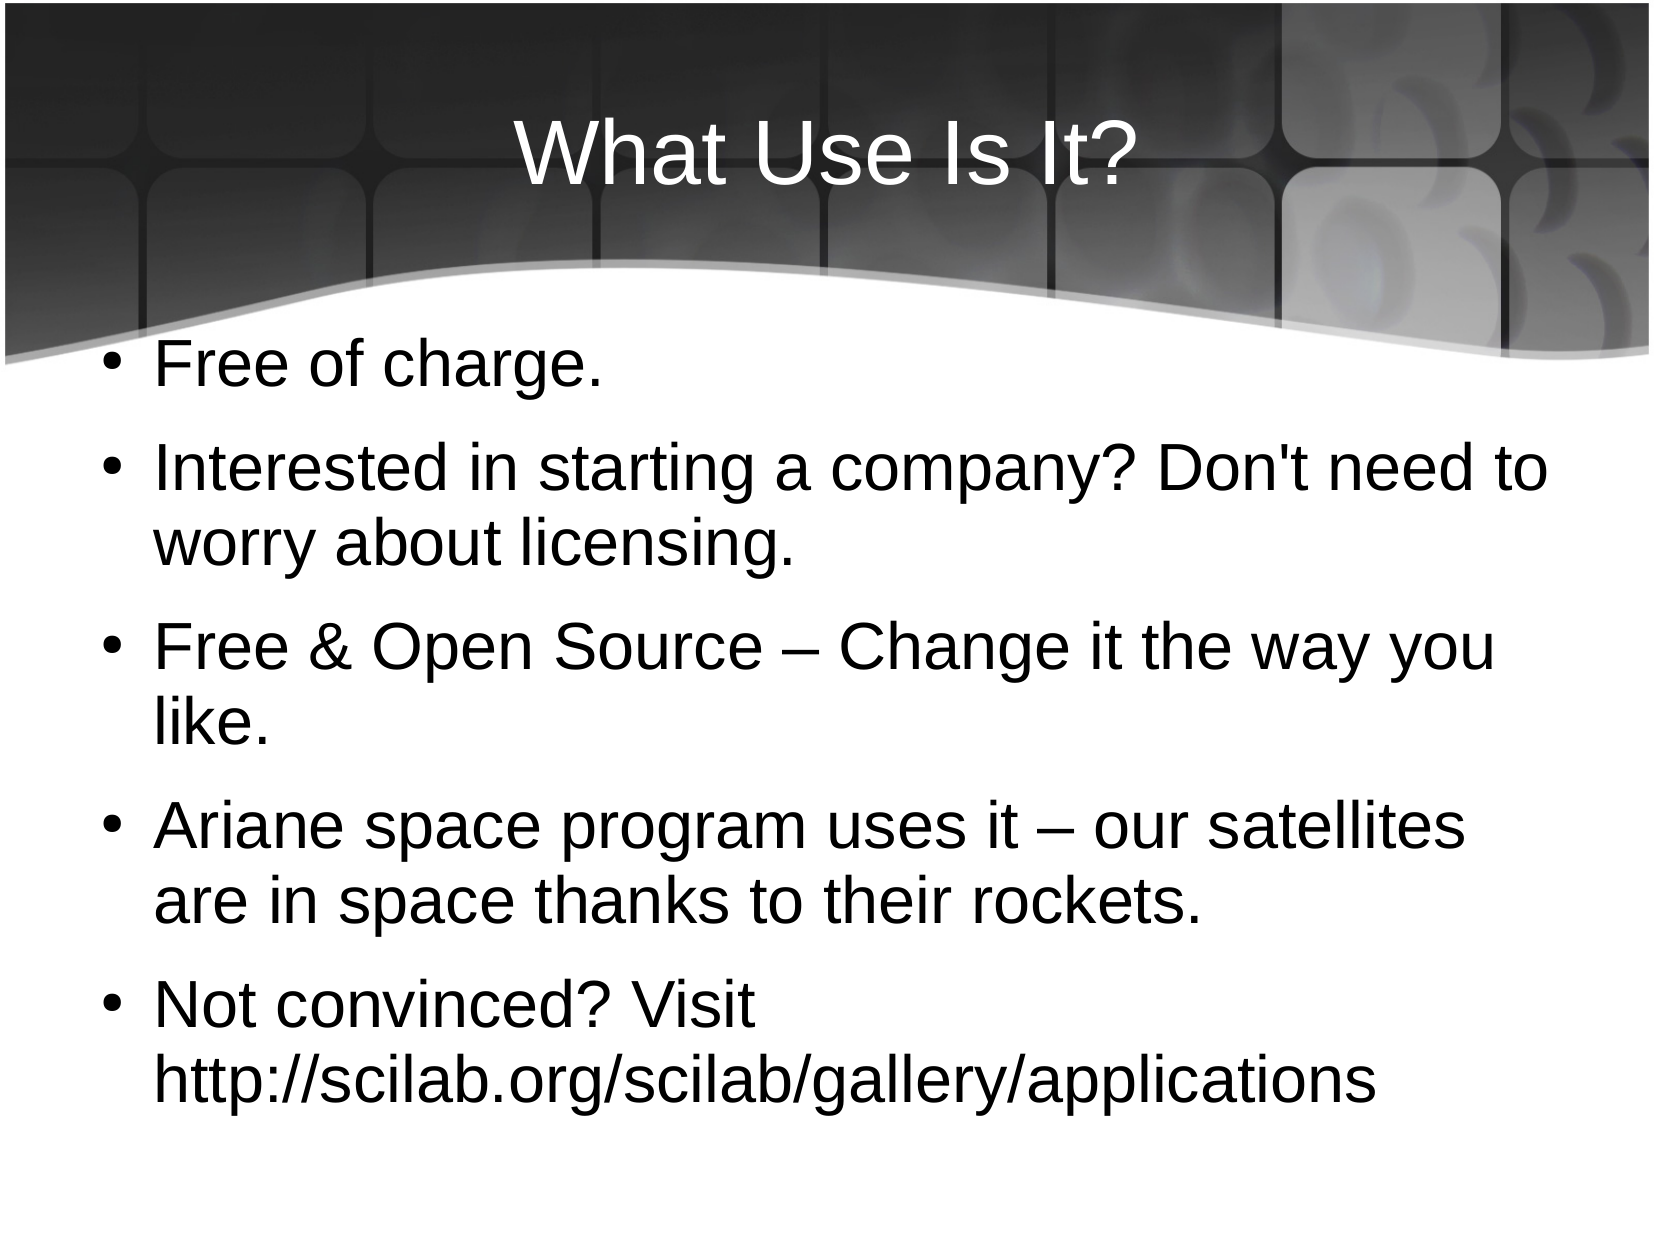

# What Use Is It?
Free of charge.
Interested in starting a company? Don't need to worry about licensing.
Free & Open Source – Change it the way you like.
Ariane space program uses it – our satellites are in space thanks to their rockets.
Not convinced? Visit http://scilab.org/scilab/gallery/applications